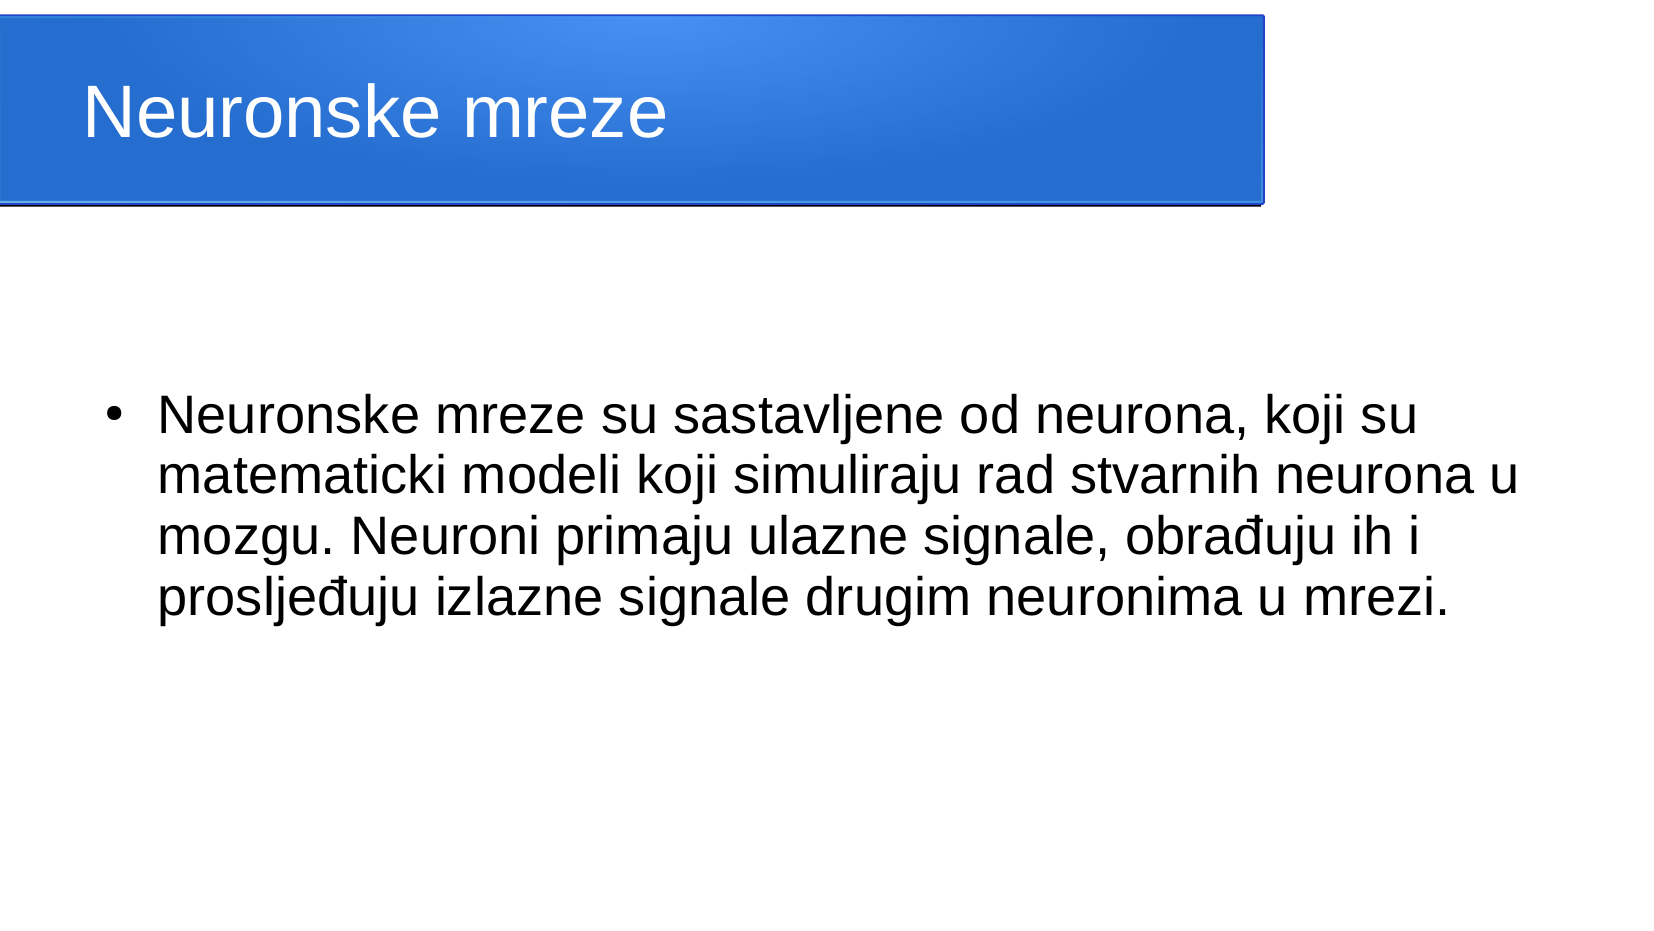

# Neuronske mreze
Neuronske mreze su sastavljene od neurona, koji su matematicki modeli koji simuliraju rad stvarnih neurona u mozgu. Neuroni primaju ulazne signale, obrađuju ih i prosljeđuju izlazne signale drugim neuronima u mrezi.